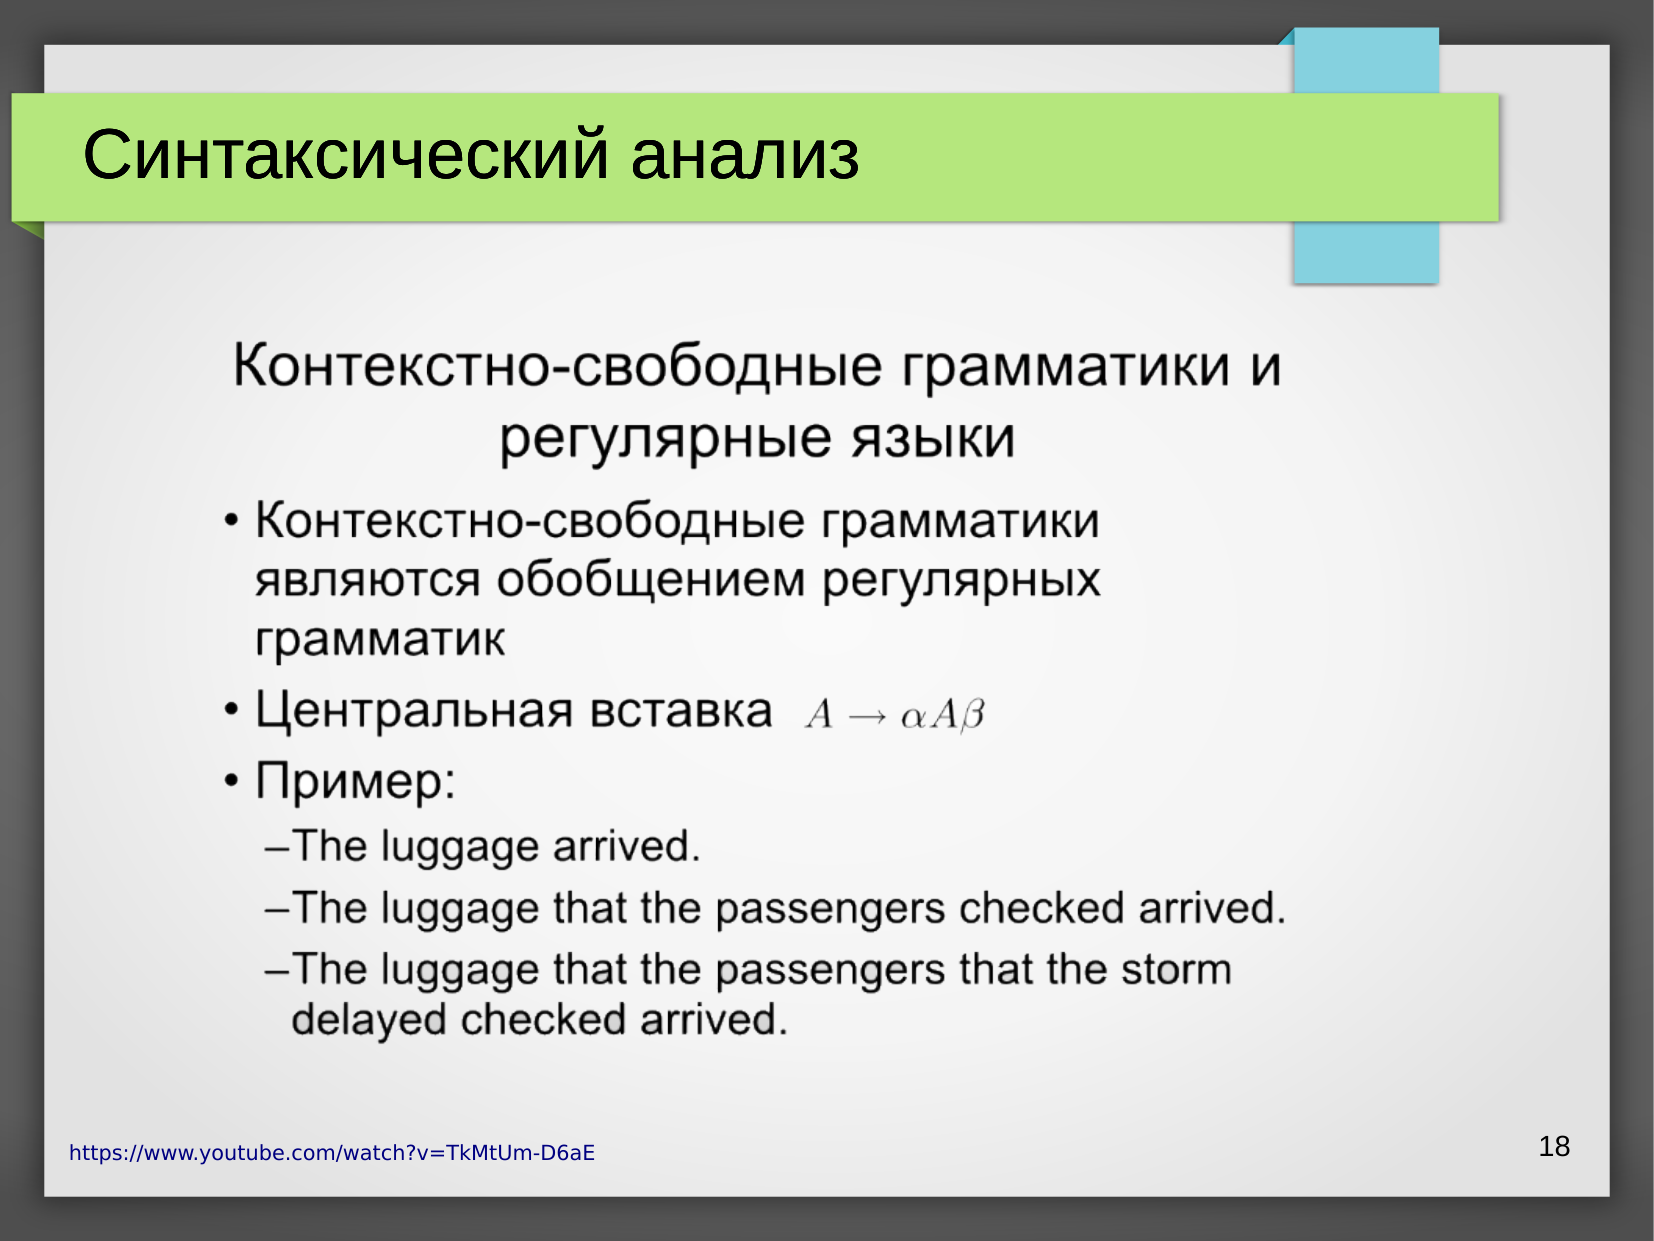

# Синтаксический анализ
Синтаксический анализ
Синтаксический анализ
18
https://www.youtube.com/watch?v=TkMtUm-D6aE